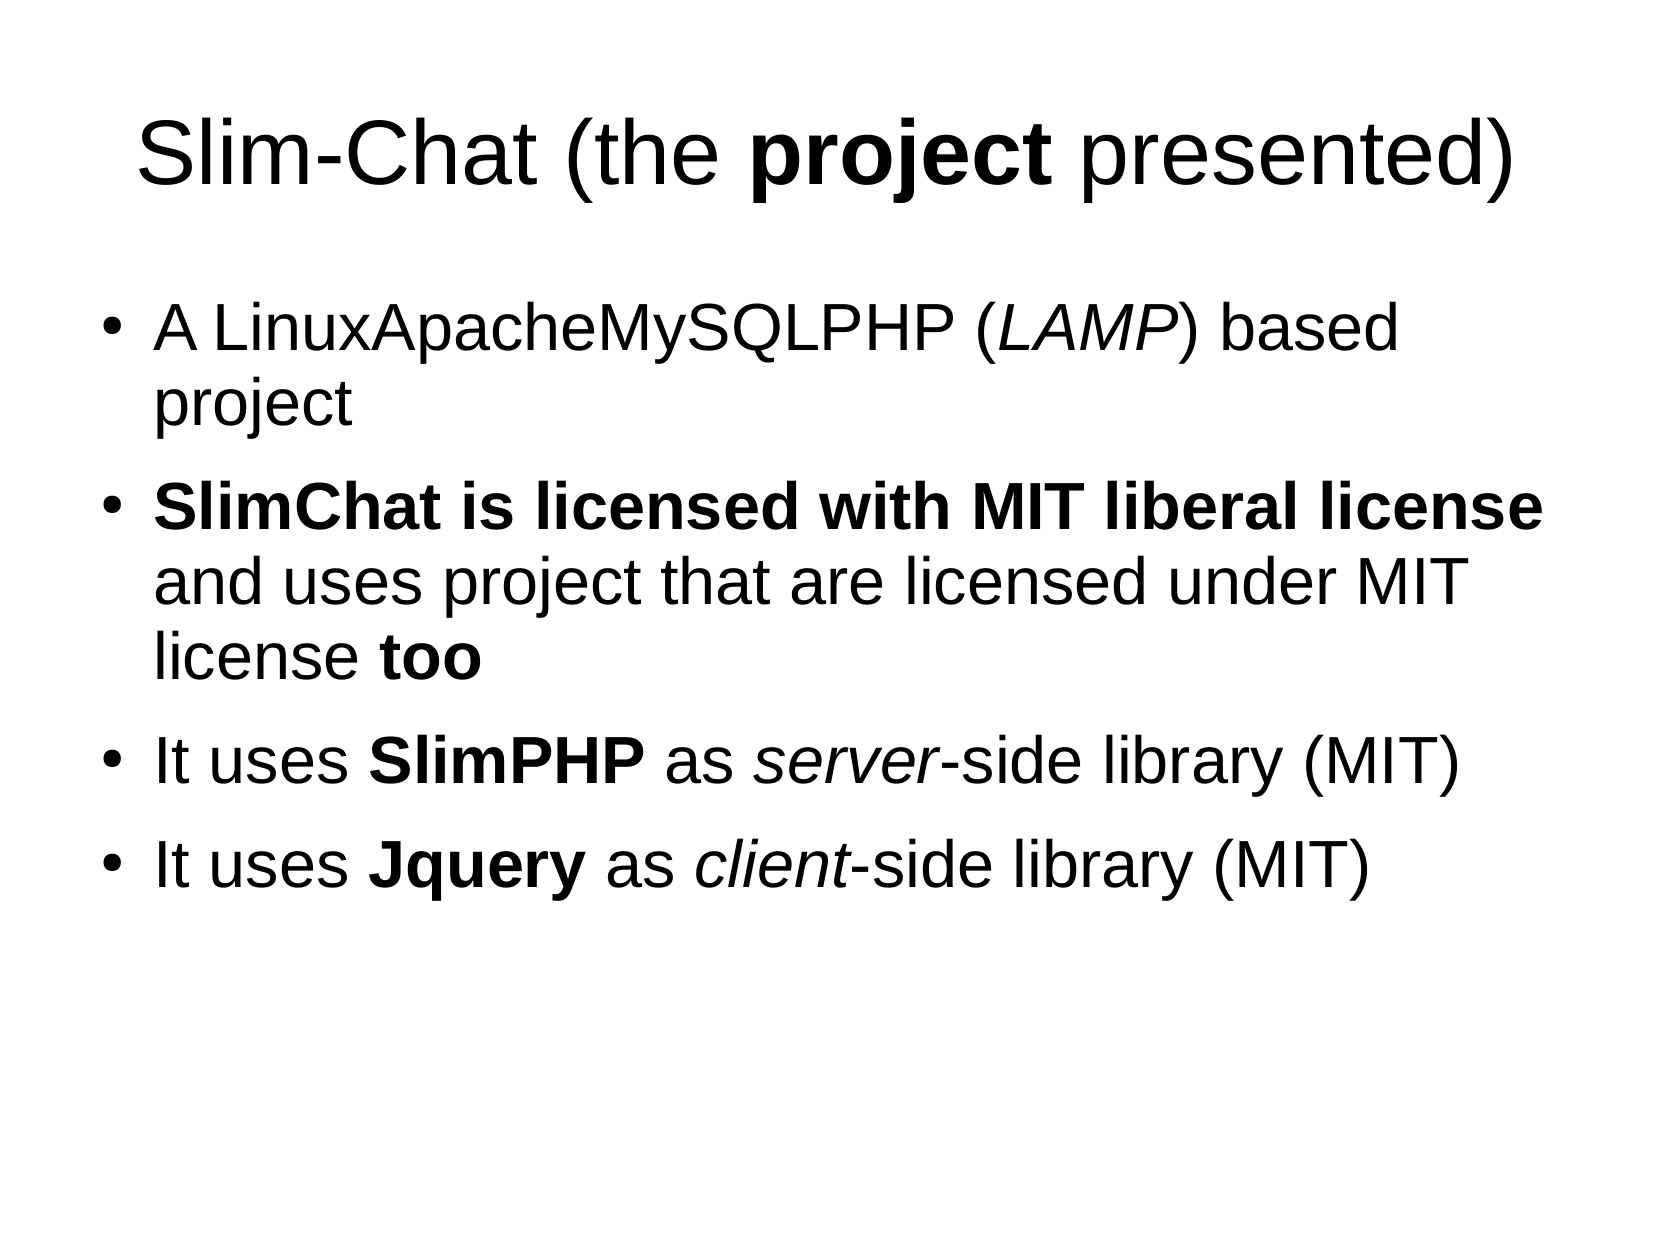

# Slim-Chat (the project presented)
A LinuxApacheMySQLPHP (LAMP) based project
SlimChat is licensed with MIT liberal license and uses project that are licensed under MIT license too
It uses SlimPHP as server-side library (MIT)
It uses Jquery as client-side library (MIT)